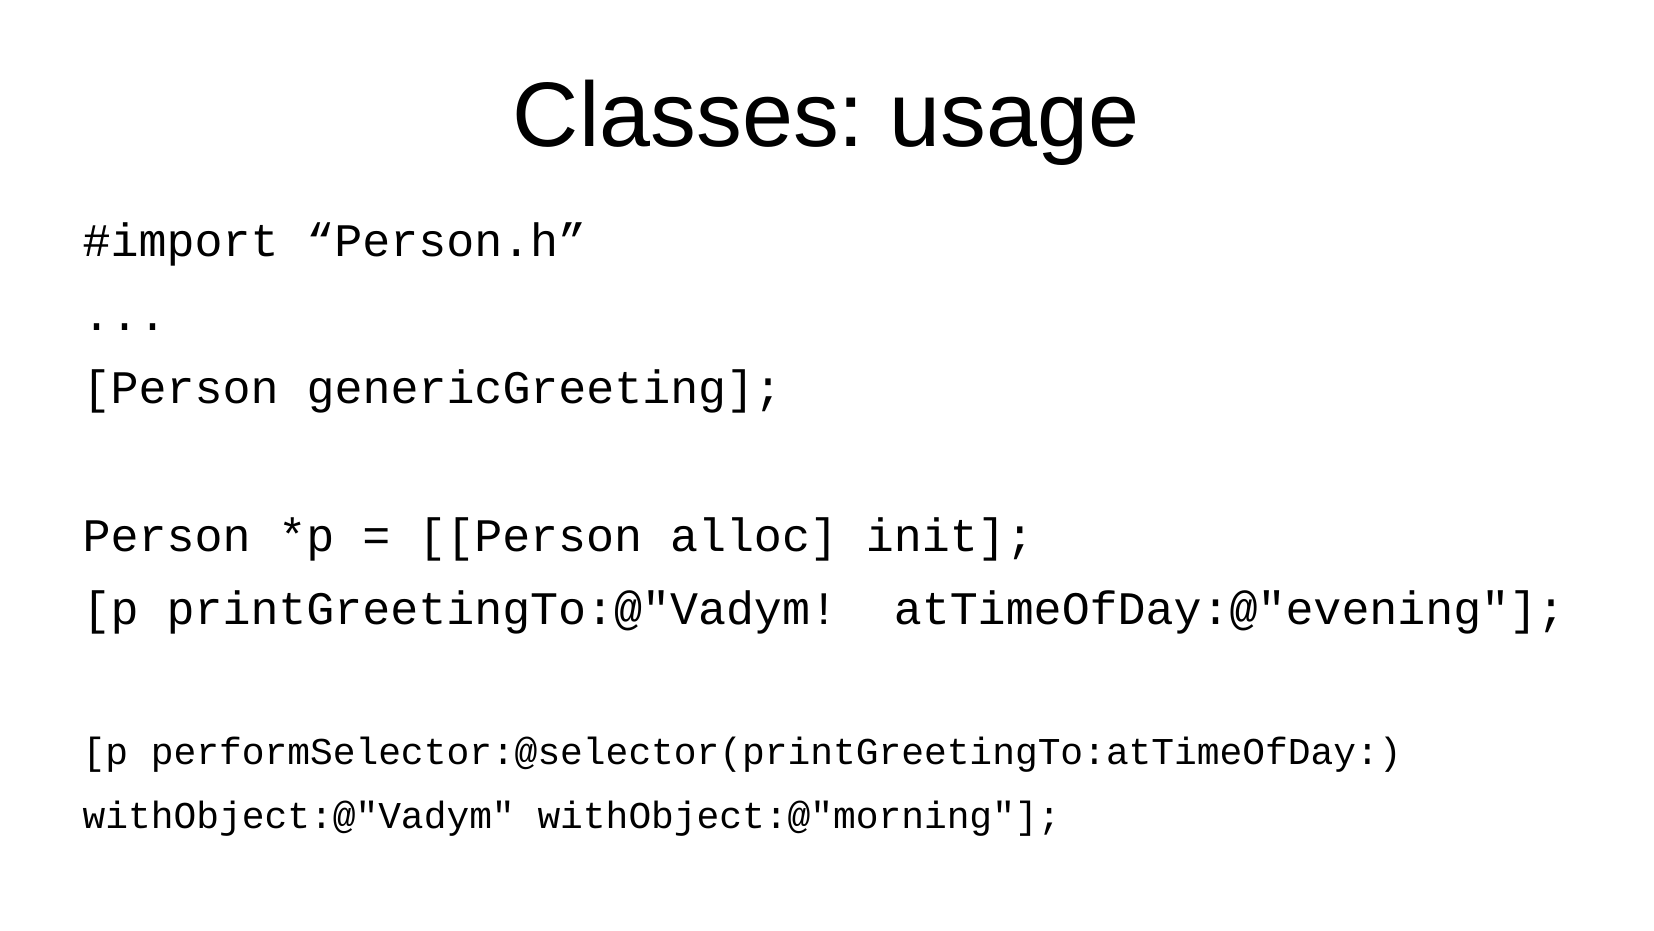

# Classes: usage
#import “Person.h”
...
[Person genericGreeting];
Person *p = [[Person alloc] init];
[p printGreetingTo:@"Vadym! atTimeOfDay:@"evening"];
[p performSelector:@selector(printGreetingTo:atTimeOfDay:)
withObject:@"Vadym" withObject:@"morning"];